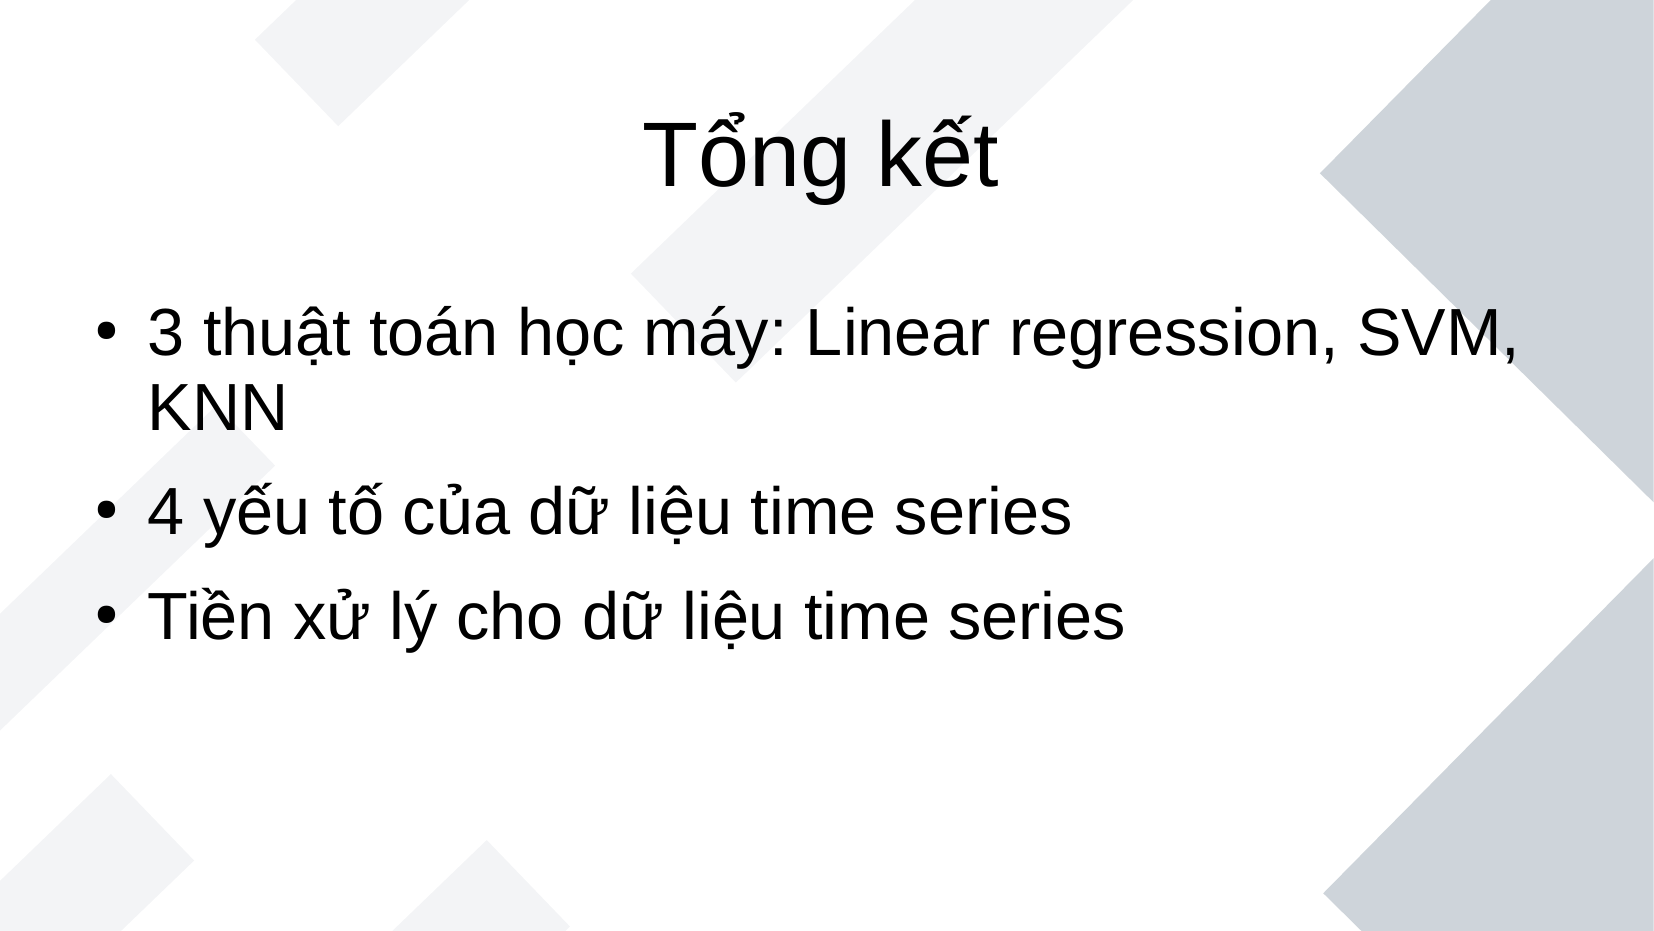

# Tổng kết
3 thuật toán học máy: Linear regression, SVM, KNN
4 yếu tố của dữ liệu time series
Tiền xử lý cho dữ liệu time series